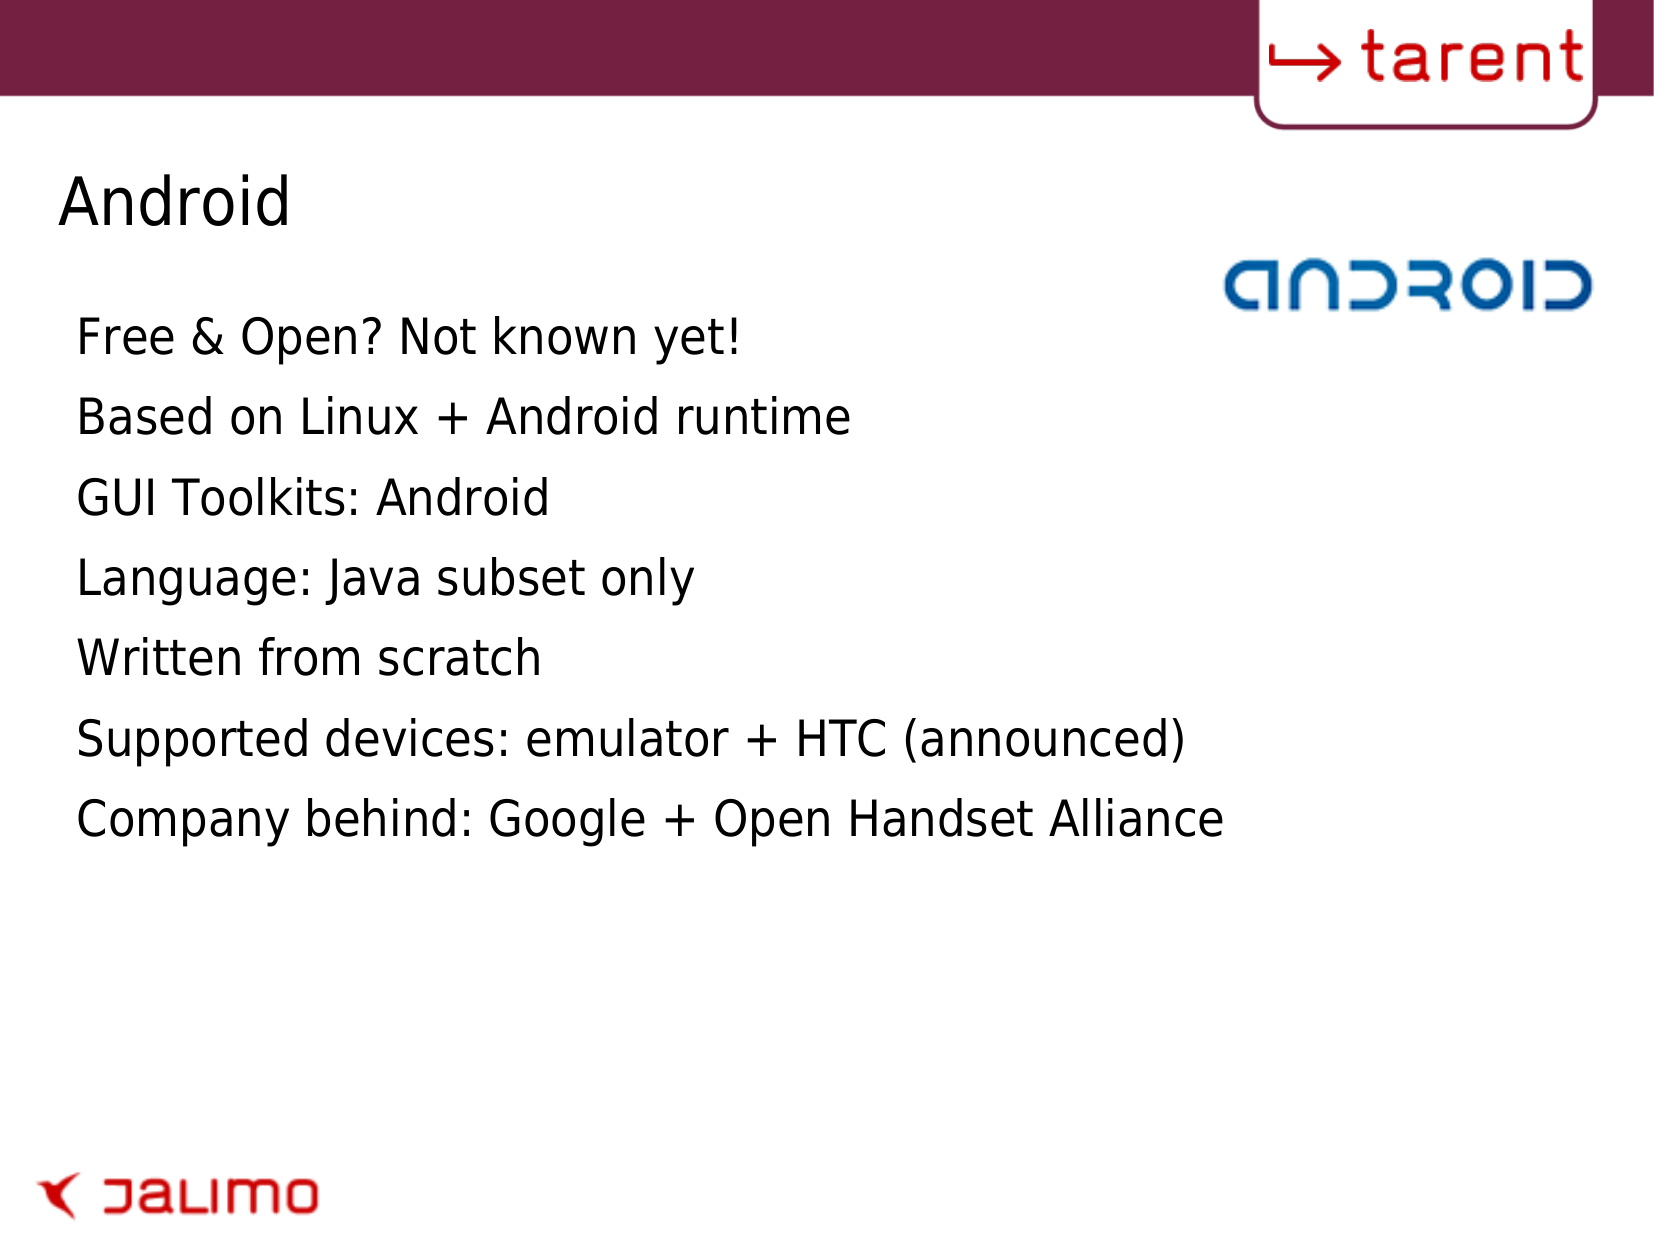

# Android
Free & Open? Not known yet!
Based on Linux + Android runtime
GUI Toolkits: Android
Language: Java subset only
Written from scratch
Supported devices: emulator + HTC (announced)
Company behind: Google + Open Handset Alliance